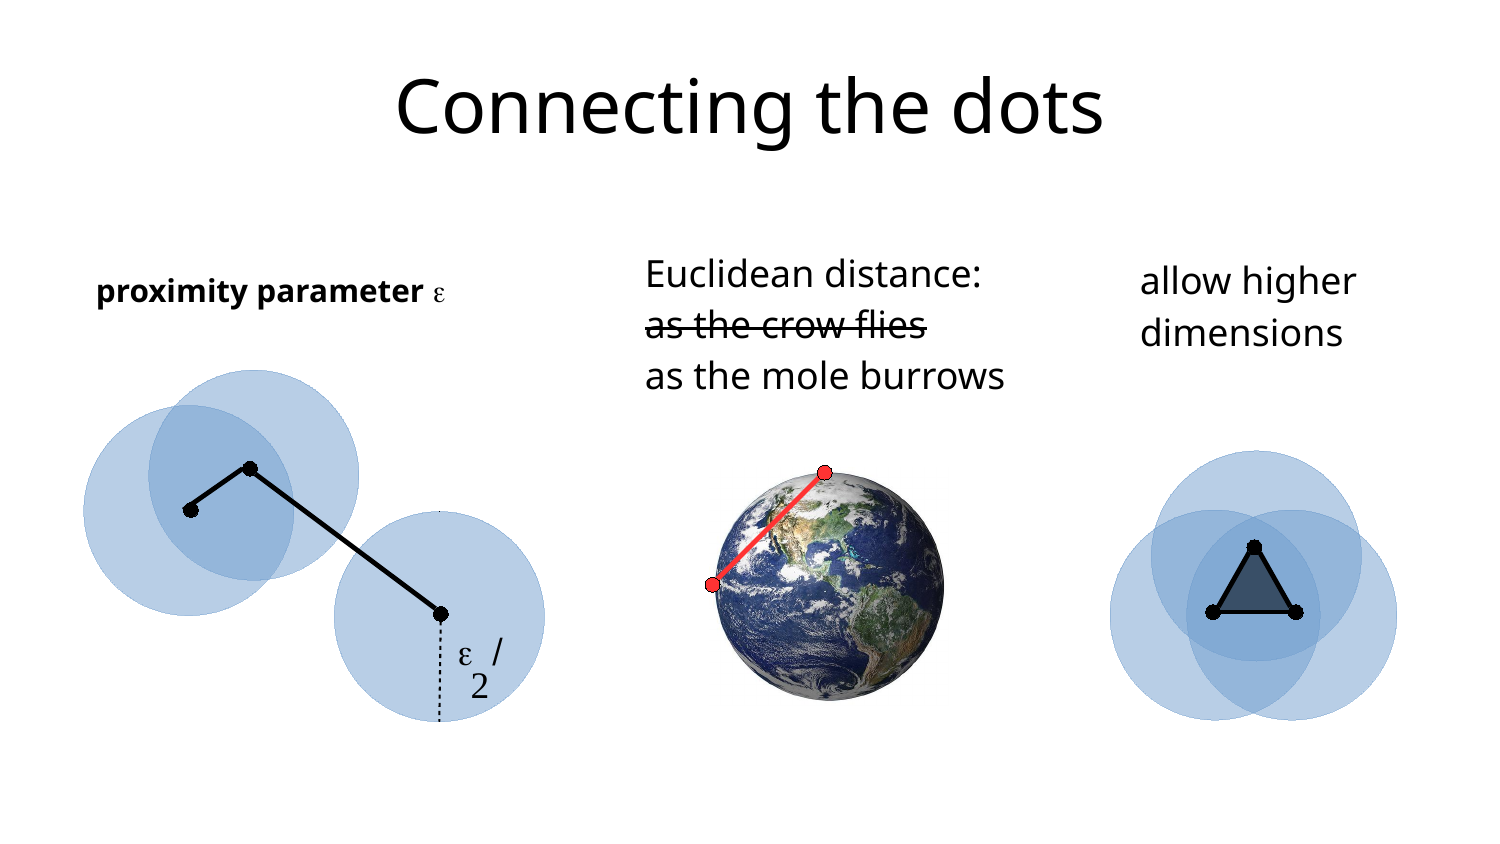

# Connecting the dots
Euclidean distance:
as the crow flies
as the mole burrows
allow higher dimensions
 proximity parameter e
e / 2